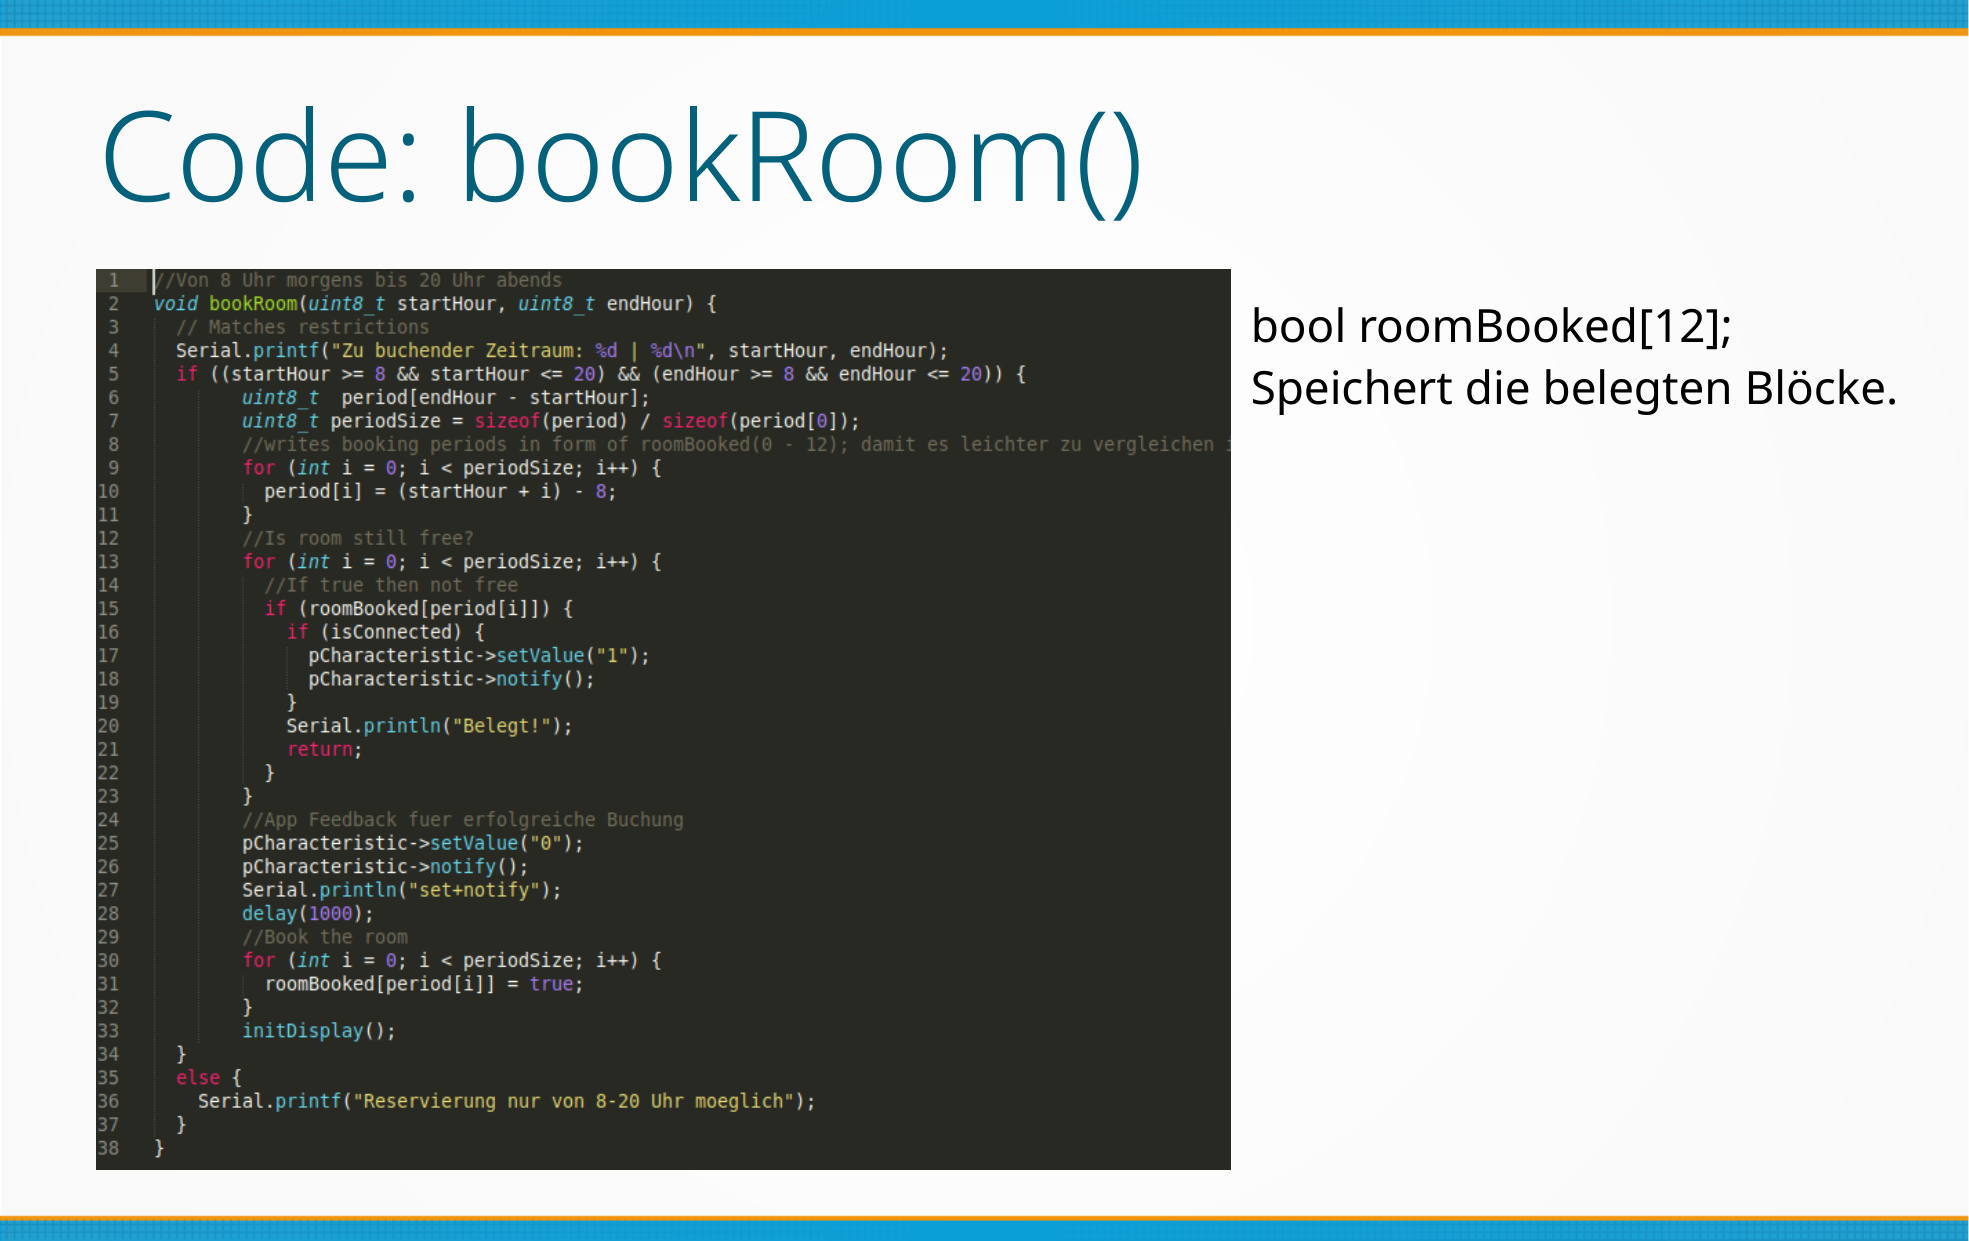

# Code: bookRoom()
bool roomBooked[12];
Speichert die belegten Blöcke.